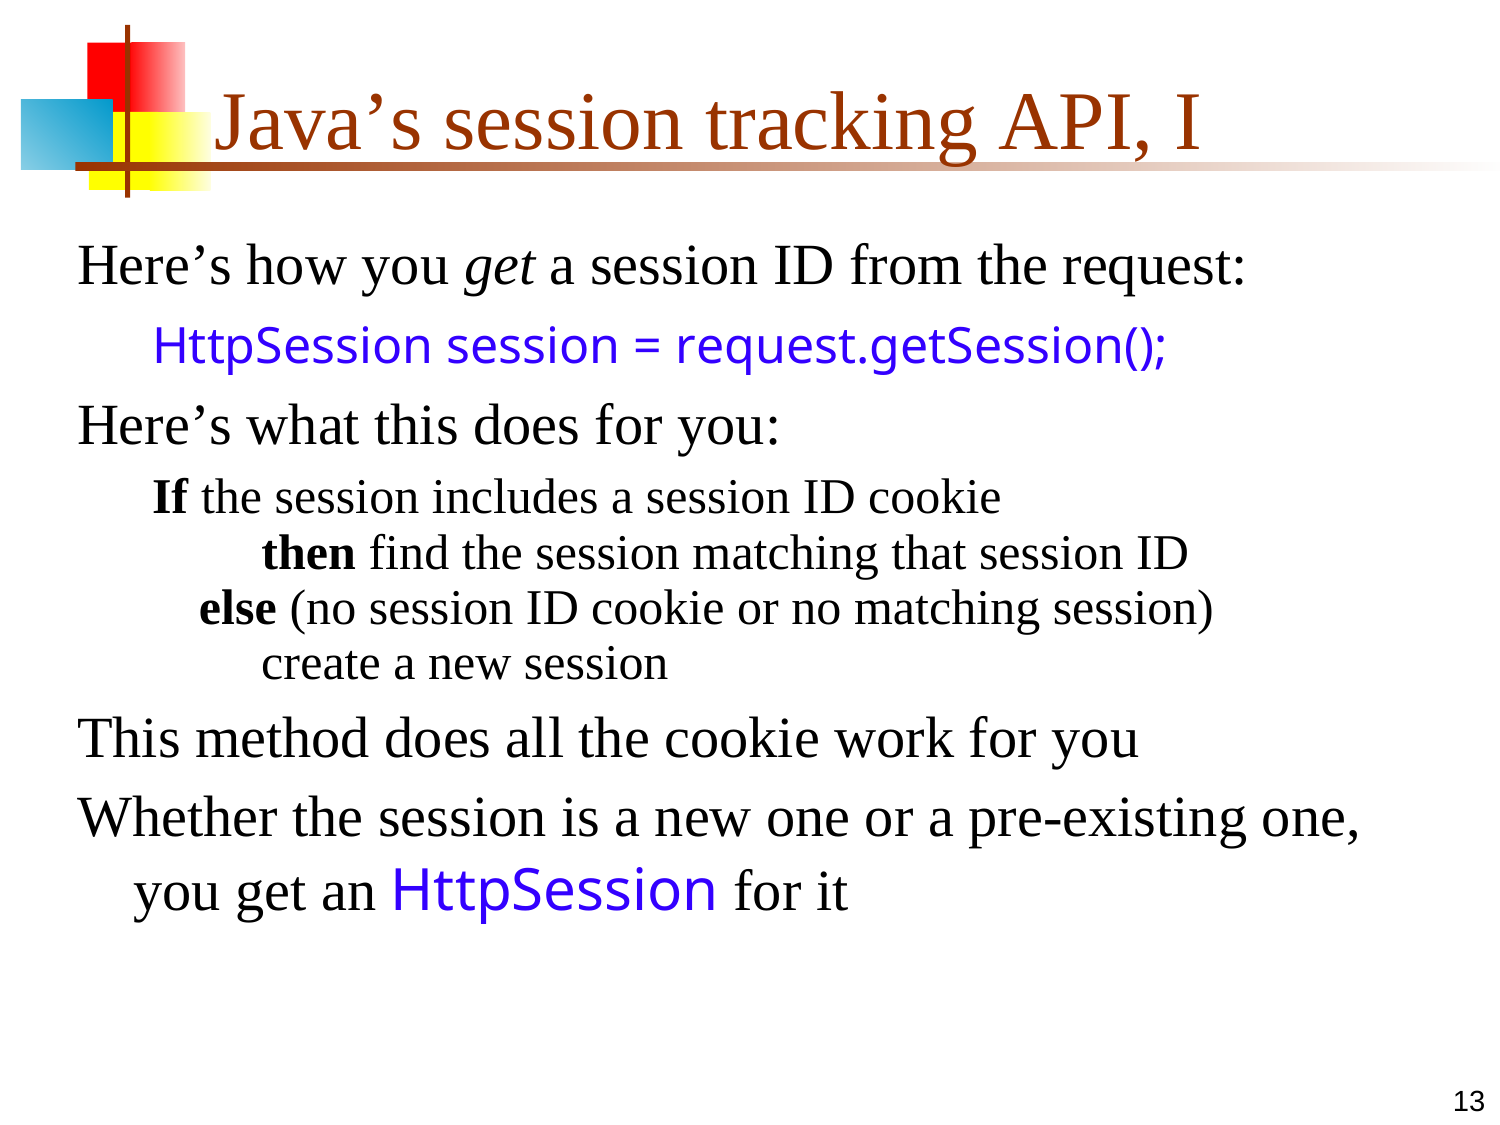

# Java’s session tracking API, I
Here’s how you get a session ID from the request:
HttpSession session = request.getSession();
Here’s what this does for you:
If the session includes a session ID cookie
 then find the session matching that session ID
else (no session ID cookie or no matching session)
 create a new session
This method does all the cookie work for you
Whether the session is a new one or a pre-existing one, you get an HttpSession for it
13